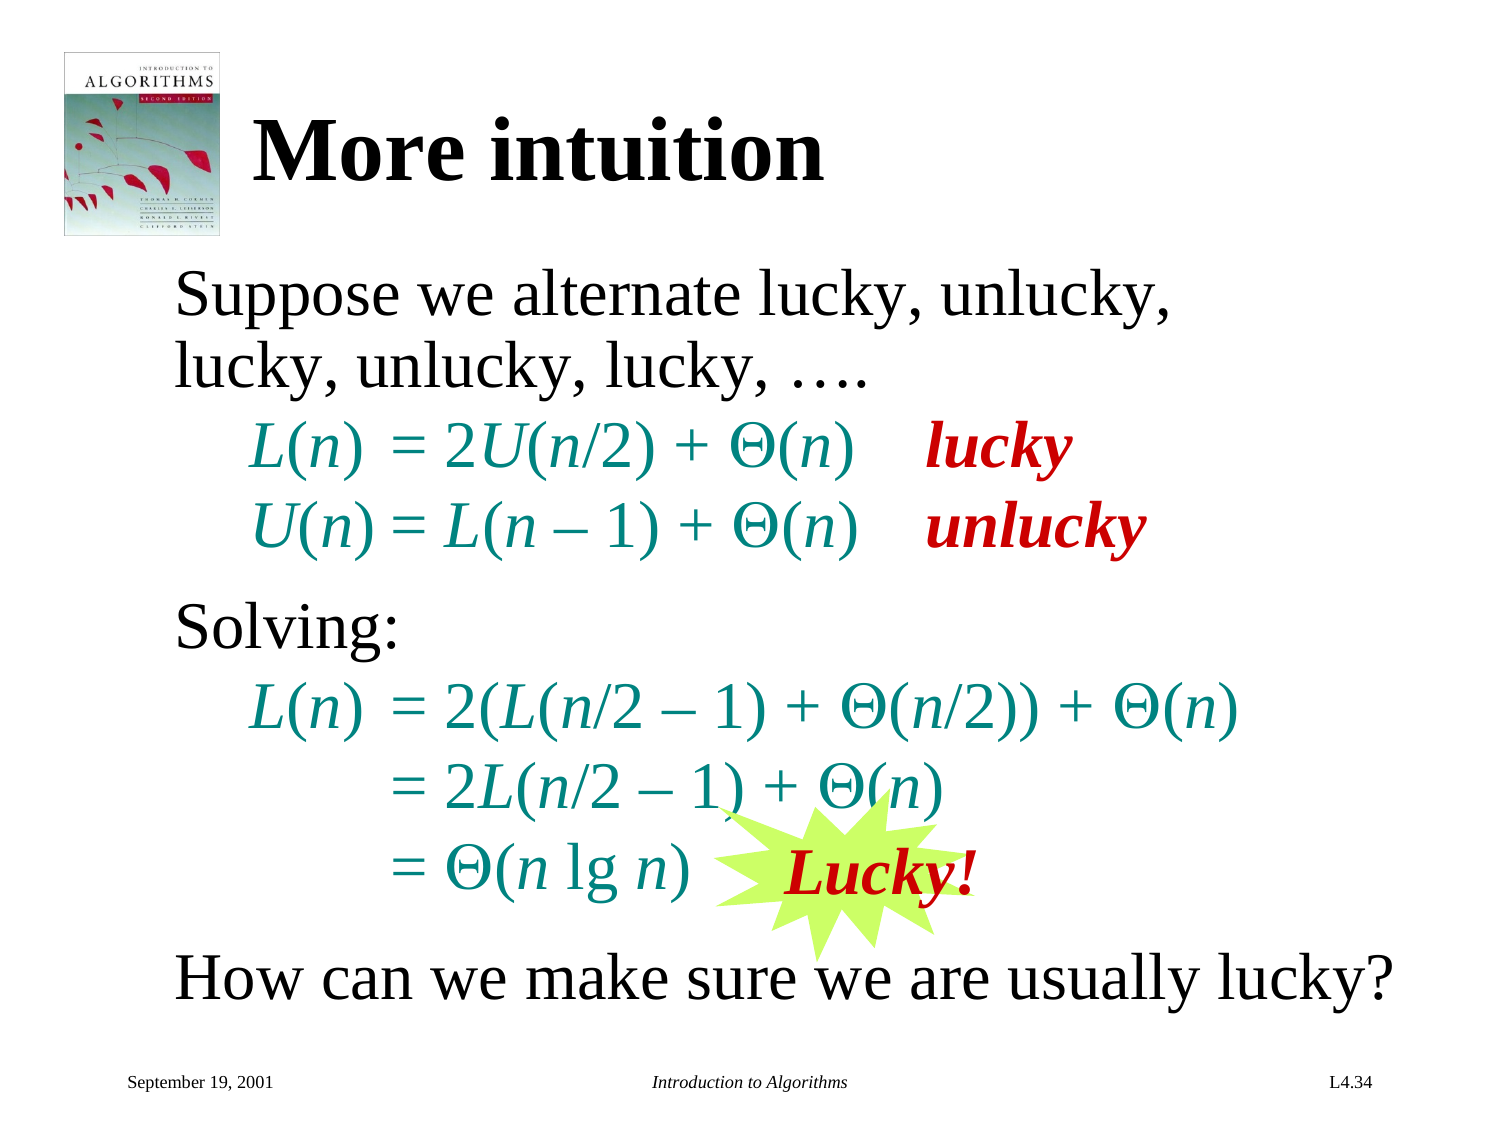

# More intuition
Suppose we alternate lucky, unlucky, lucky, unlucky, lucky, ….
L(n)	= 2U(n/2) + (n)	lucky
U(n)	= L(n – 1) + (n)	unlucky
Solving:
L(n)	= 2(L(n/2 – 1) + (n/2)) + (n)
	= 2L(n/2 – 1) + (n)
	= (n lg n)
Lucky!
How can we make sure we are usually lucky?
September 19, 2001
Introduction to Algorithms
L4.